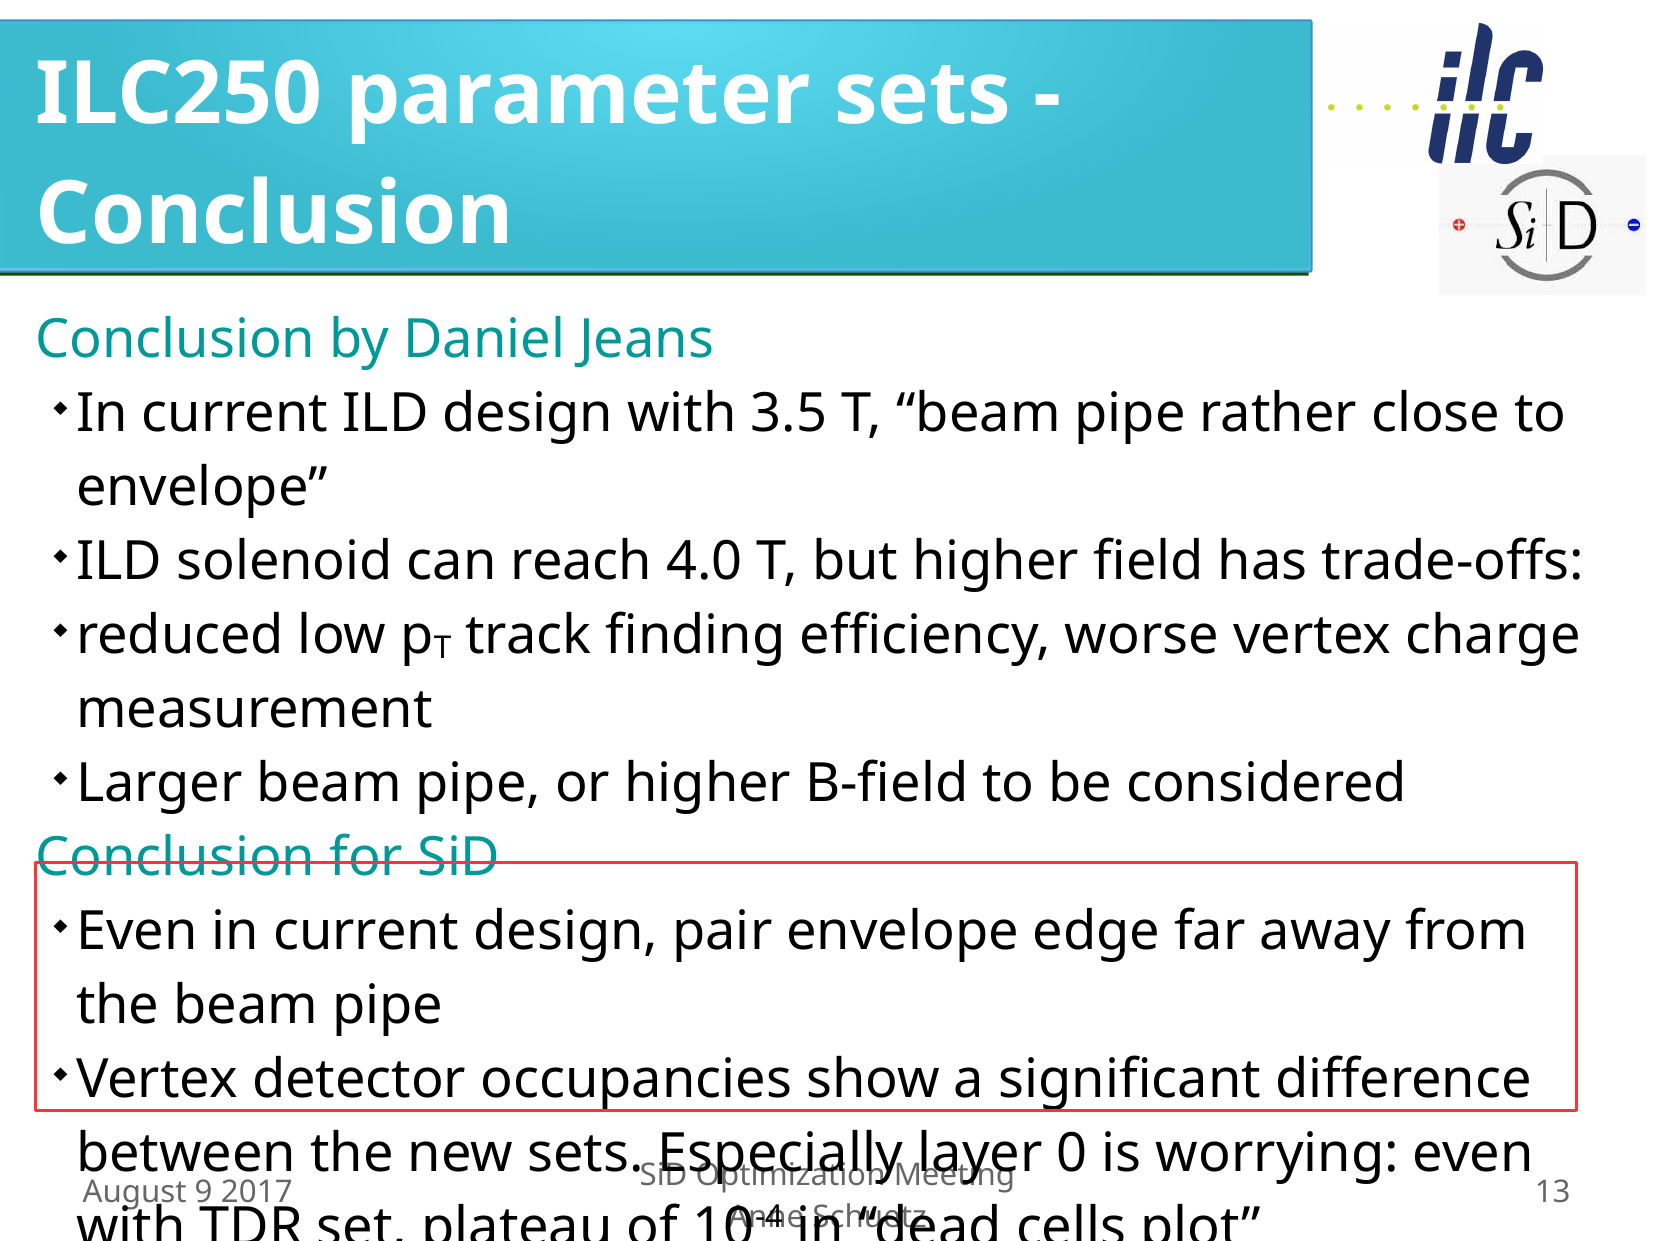

# ILC250 parameter sets - Conclusion
Conclusion by Daniel Jeans
In current ILD design with 3.5 T, “beam pipe rather close to envelope”
ILD solenoid can reach 4.0 T, but higher field has trade-offs:
reduced low pT track finding efficiency, worse vertex charge measurement
Larger beam pipe, or higher B-field to be considered
Conclusion for SiD
Even in current design, pair envelope edge far away from the beam pipe
Vertex detector occupancies show a significant difference between the new sets. Especially layer 0 is worrying: even with TDR set, plateau of 10-4 in “dead cells plot”
13